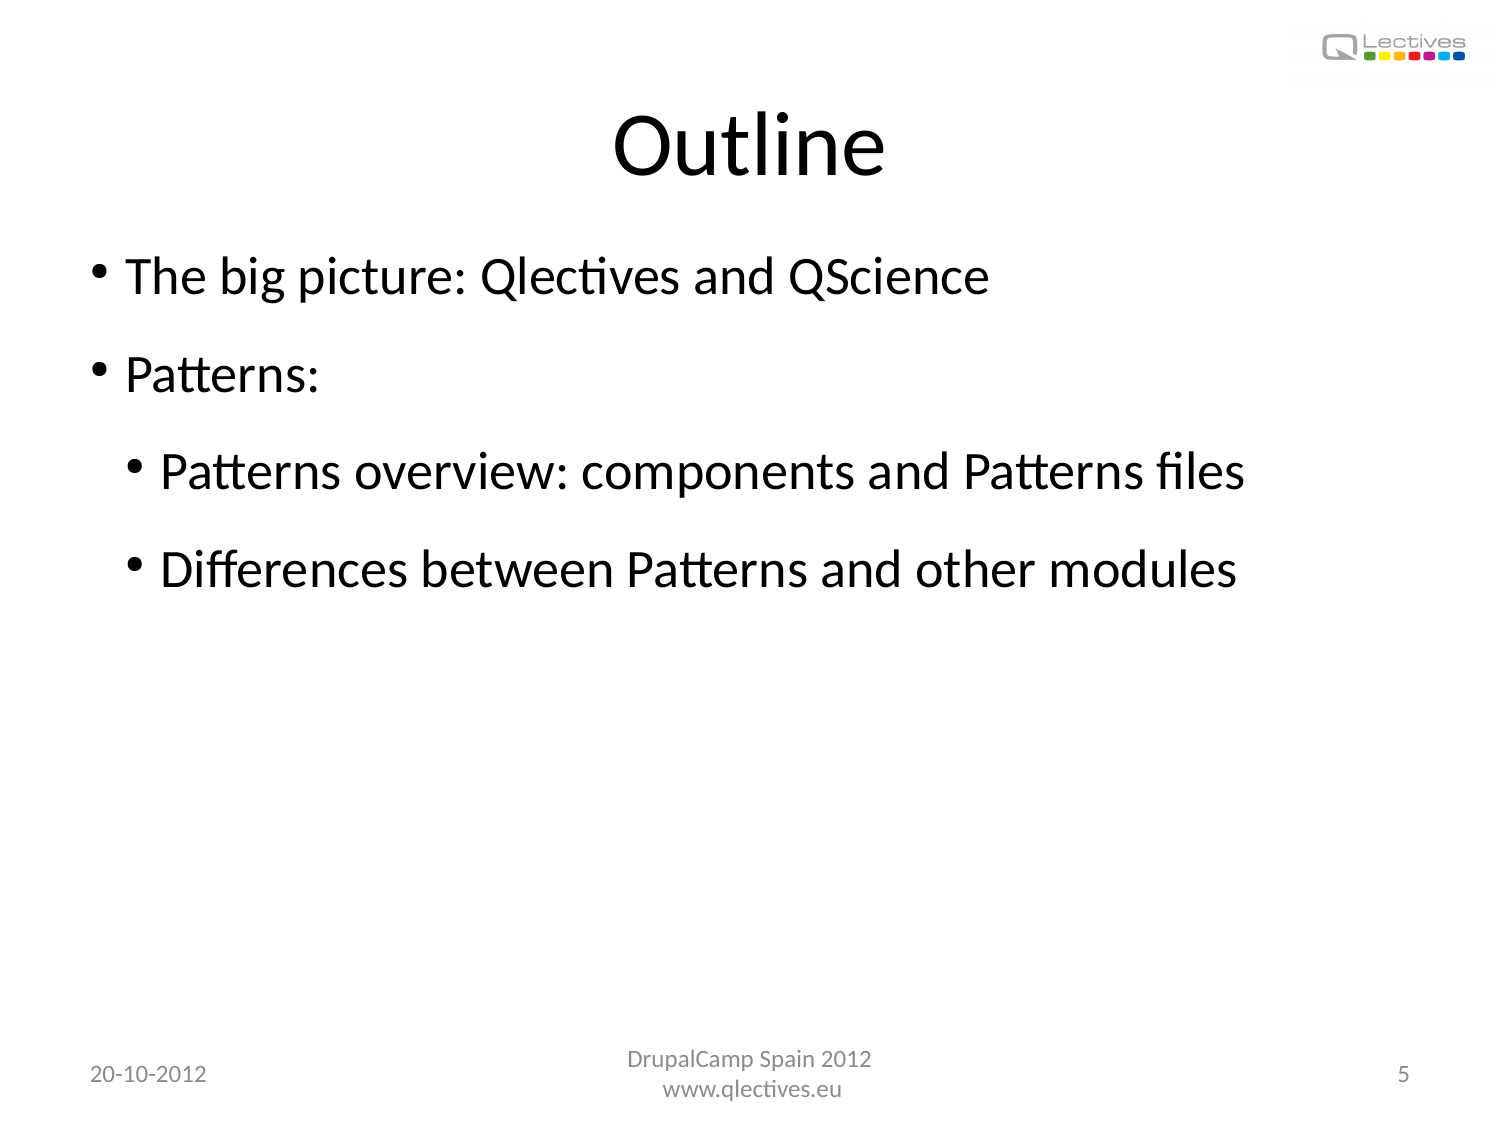

Outline
The big picture: Qlectives and QScience
Patterns:
Patterns overview: components and Patterns files
Differences between Patterns and other modules
20-10-2012
DrupalCamp Spain 2012
 www.qlectives.eu